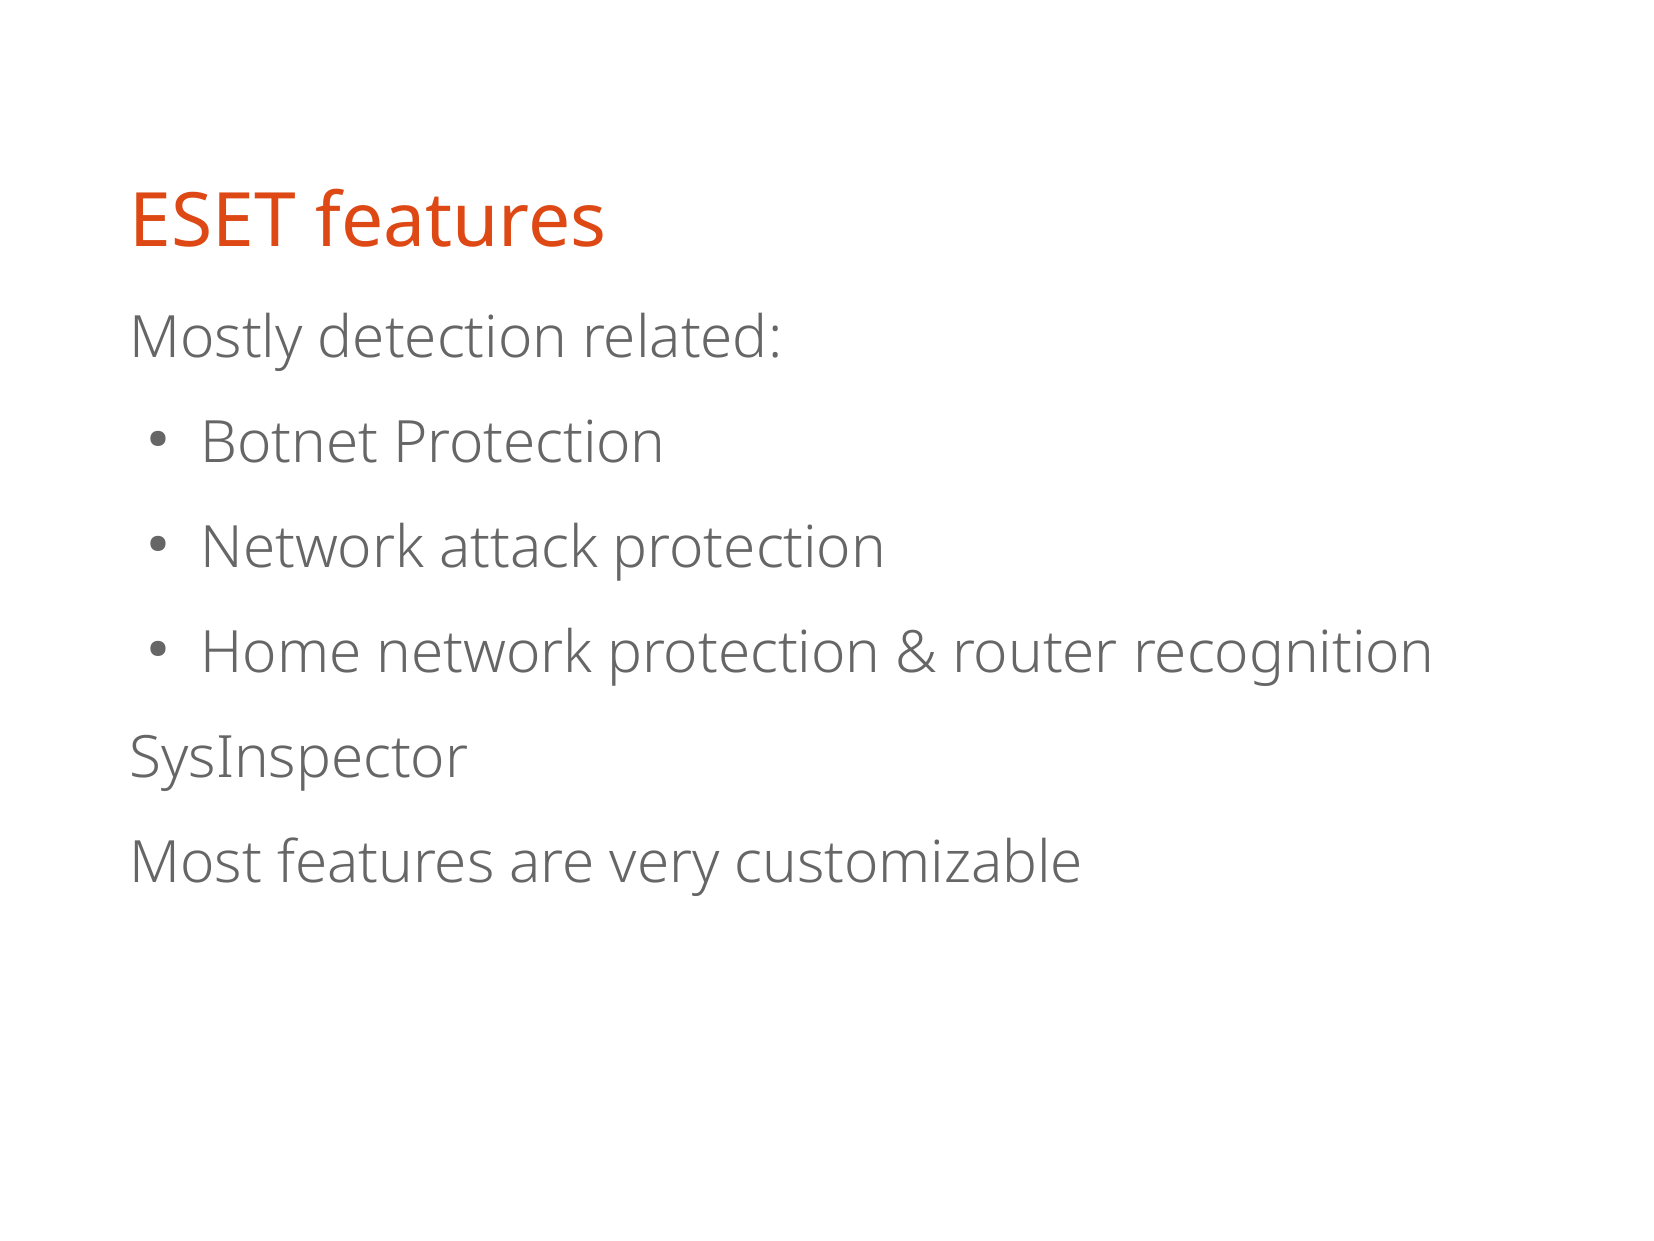

# ESET features
Mostly detection related:
Botnet Protection
Network attack protection
Home network protection & router recognition
SysInspector
Most features are very customizable